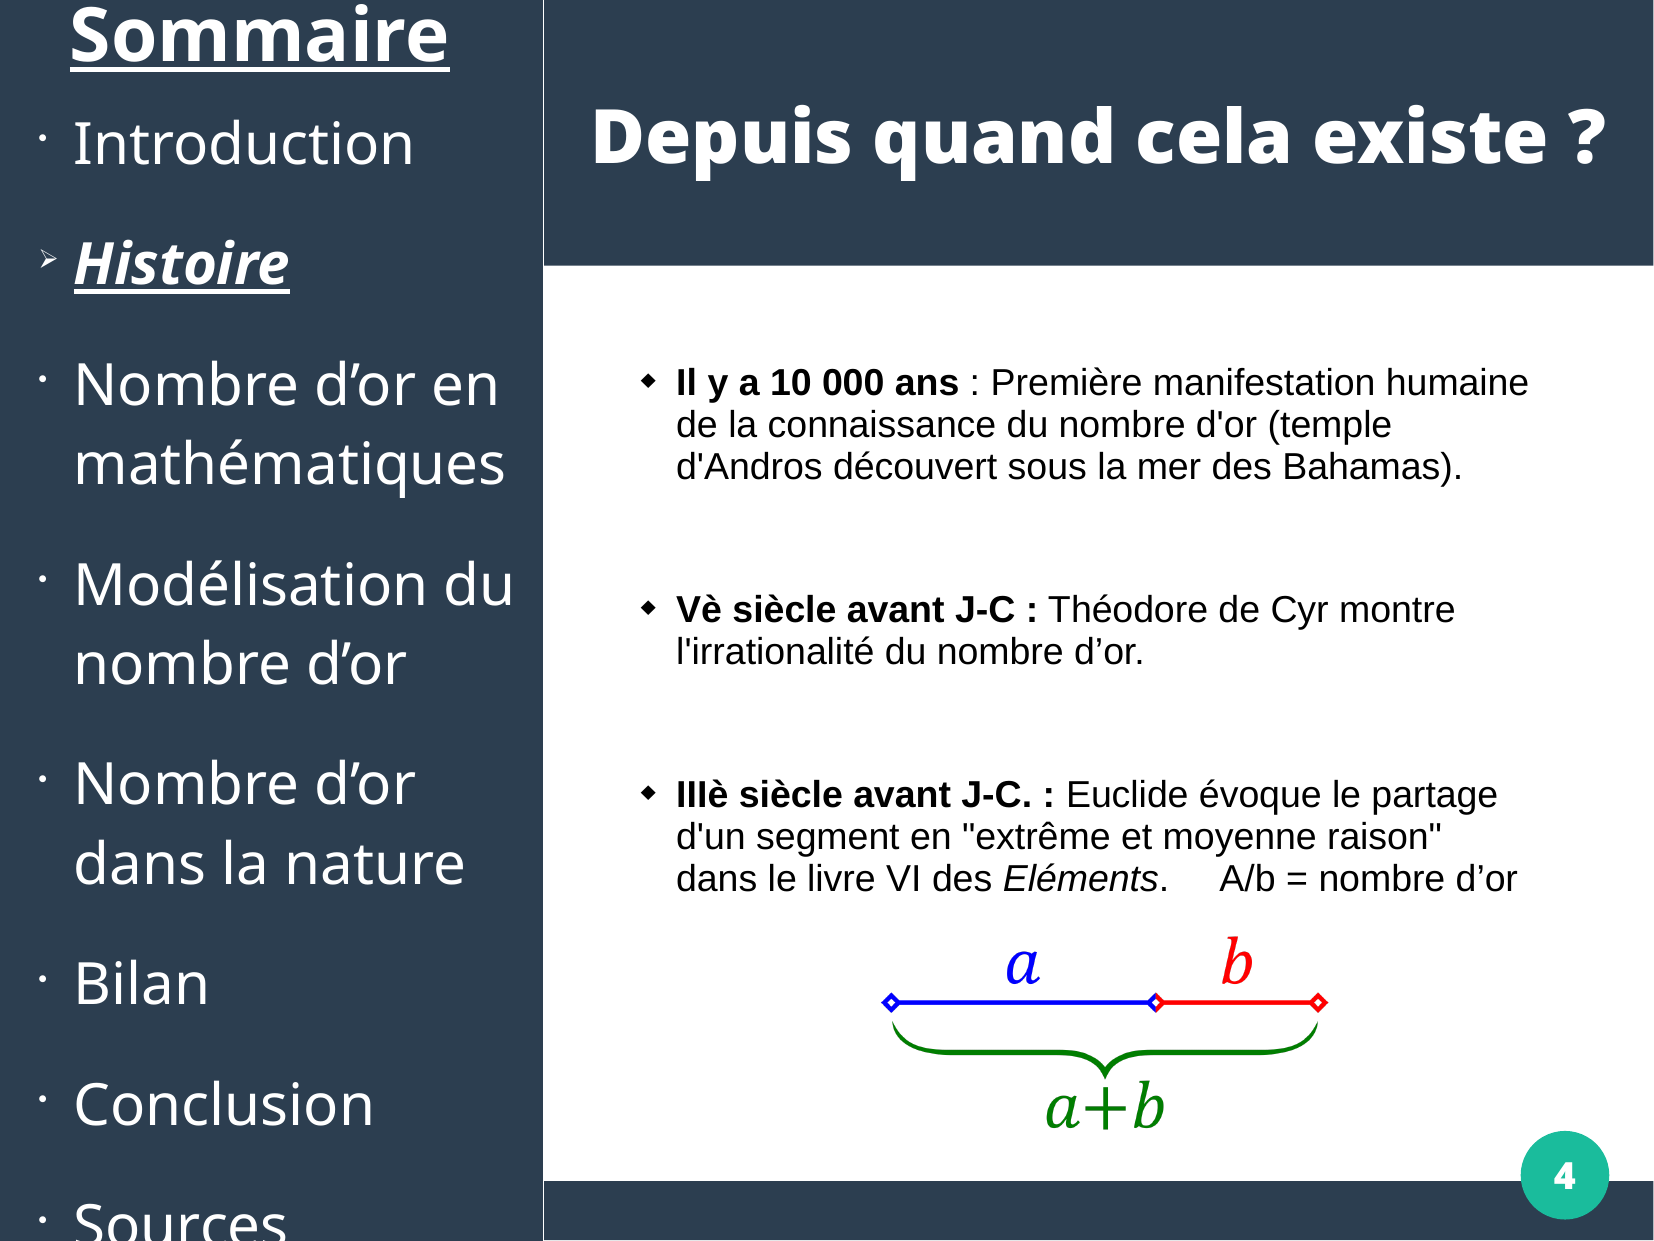

Sommaire
#
Depuis quand cela existe ?
Introduction
Histoire
Nombre d’or en mathématiques
Modélisation du nombre d’or
Nombre d’or dans la nature
Bilan
Conclusion
Sources
Il y a 10 000 ans : Première manifestation humaine de la connaissance du nombre d'or (temple d'Andros découvert sous la mer des Bahamas).
Vè siècle avant J-C : Théodore de Cyr montre l'irrationalité du nombre d’or.
IIIè siècle avant J-C. : Euclide évoque le partage d'un segment en "extrême et moyenne raison" dans le livre VI des Eléments. A/b = nombre d’or
4